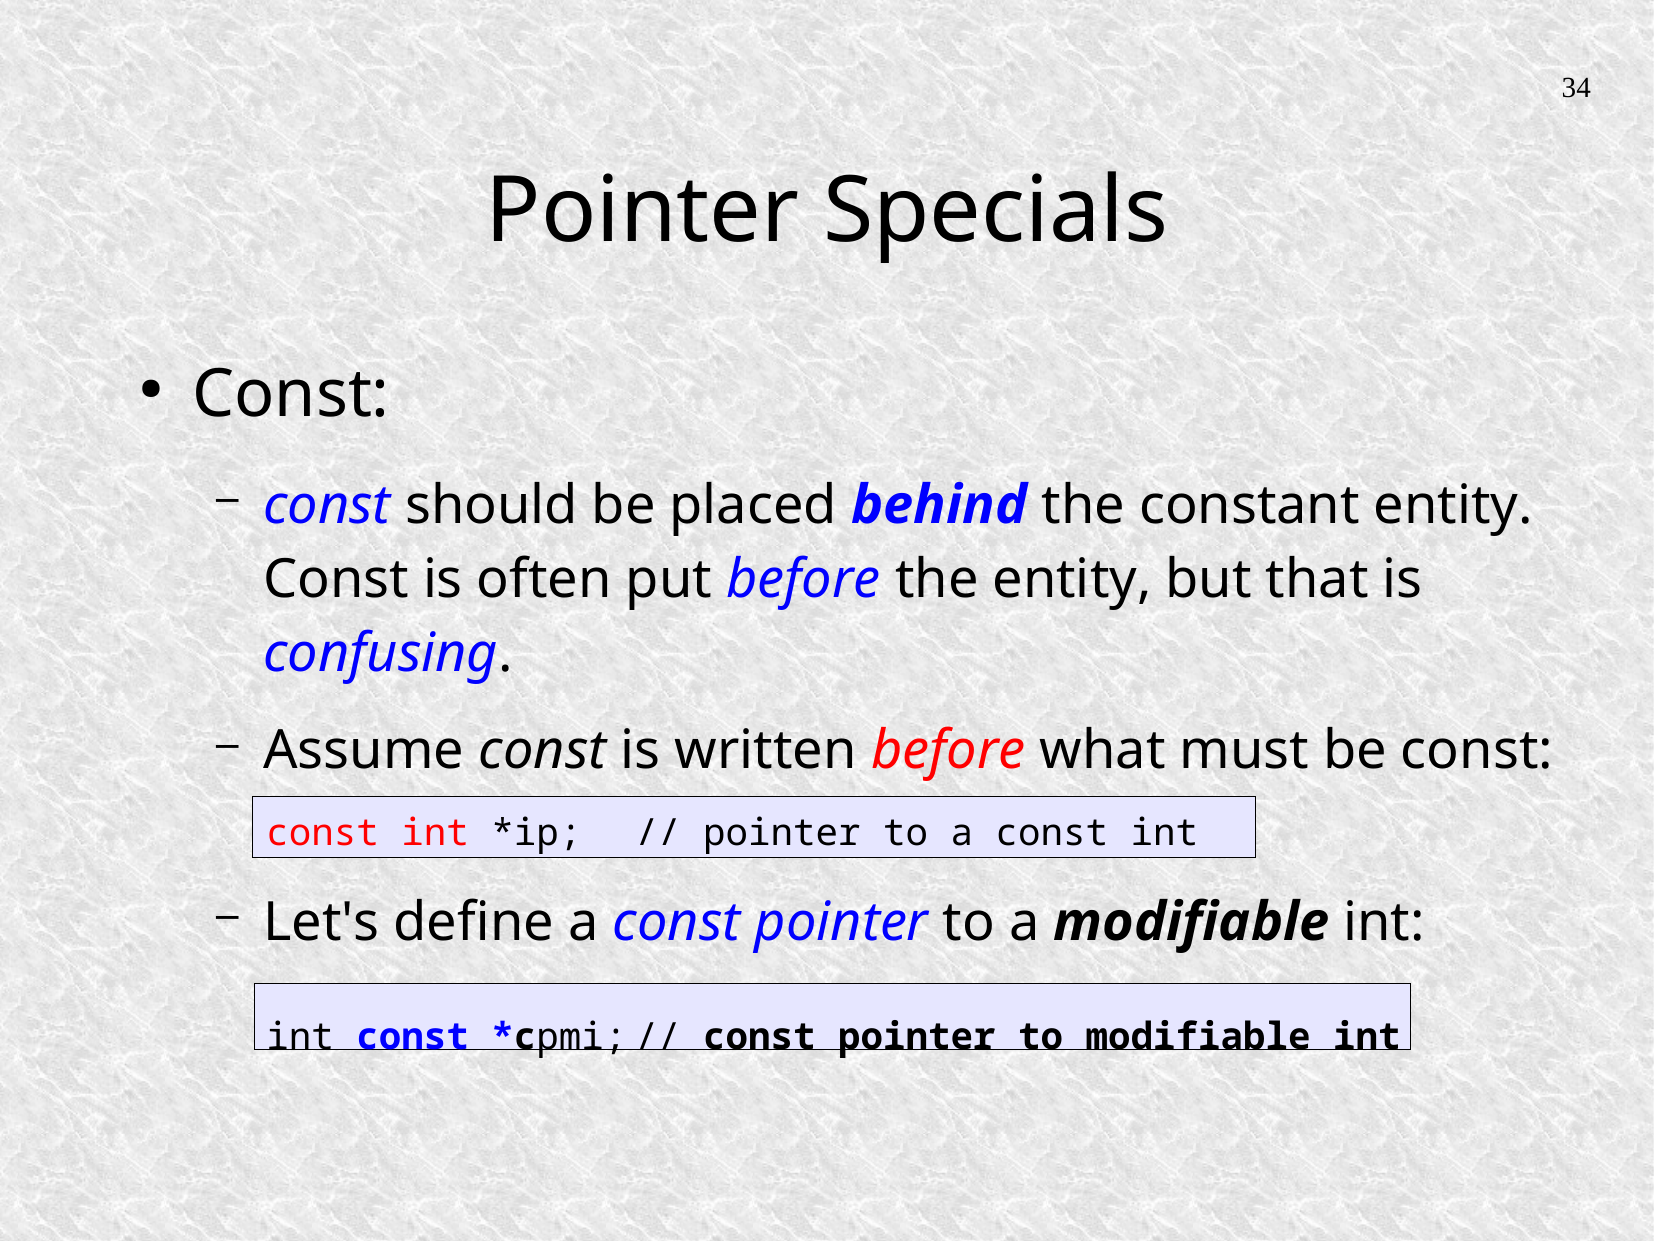

34
# Pointer Specials
Const:
const should be placed behind the constant entity. Const is often put before the entity, but that is confusing.
Assume const is written before what must be const:
Let's define a const pointer to a modifiable int:
const int *ip;	// pointer to a const int
int const *cpmi;	// const pointer to modifiable int